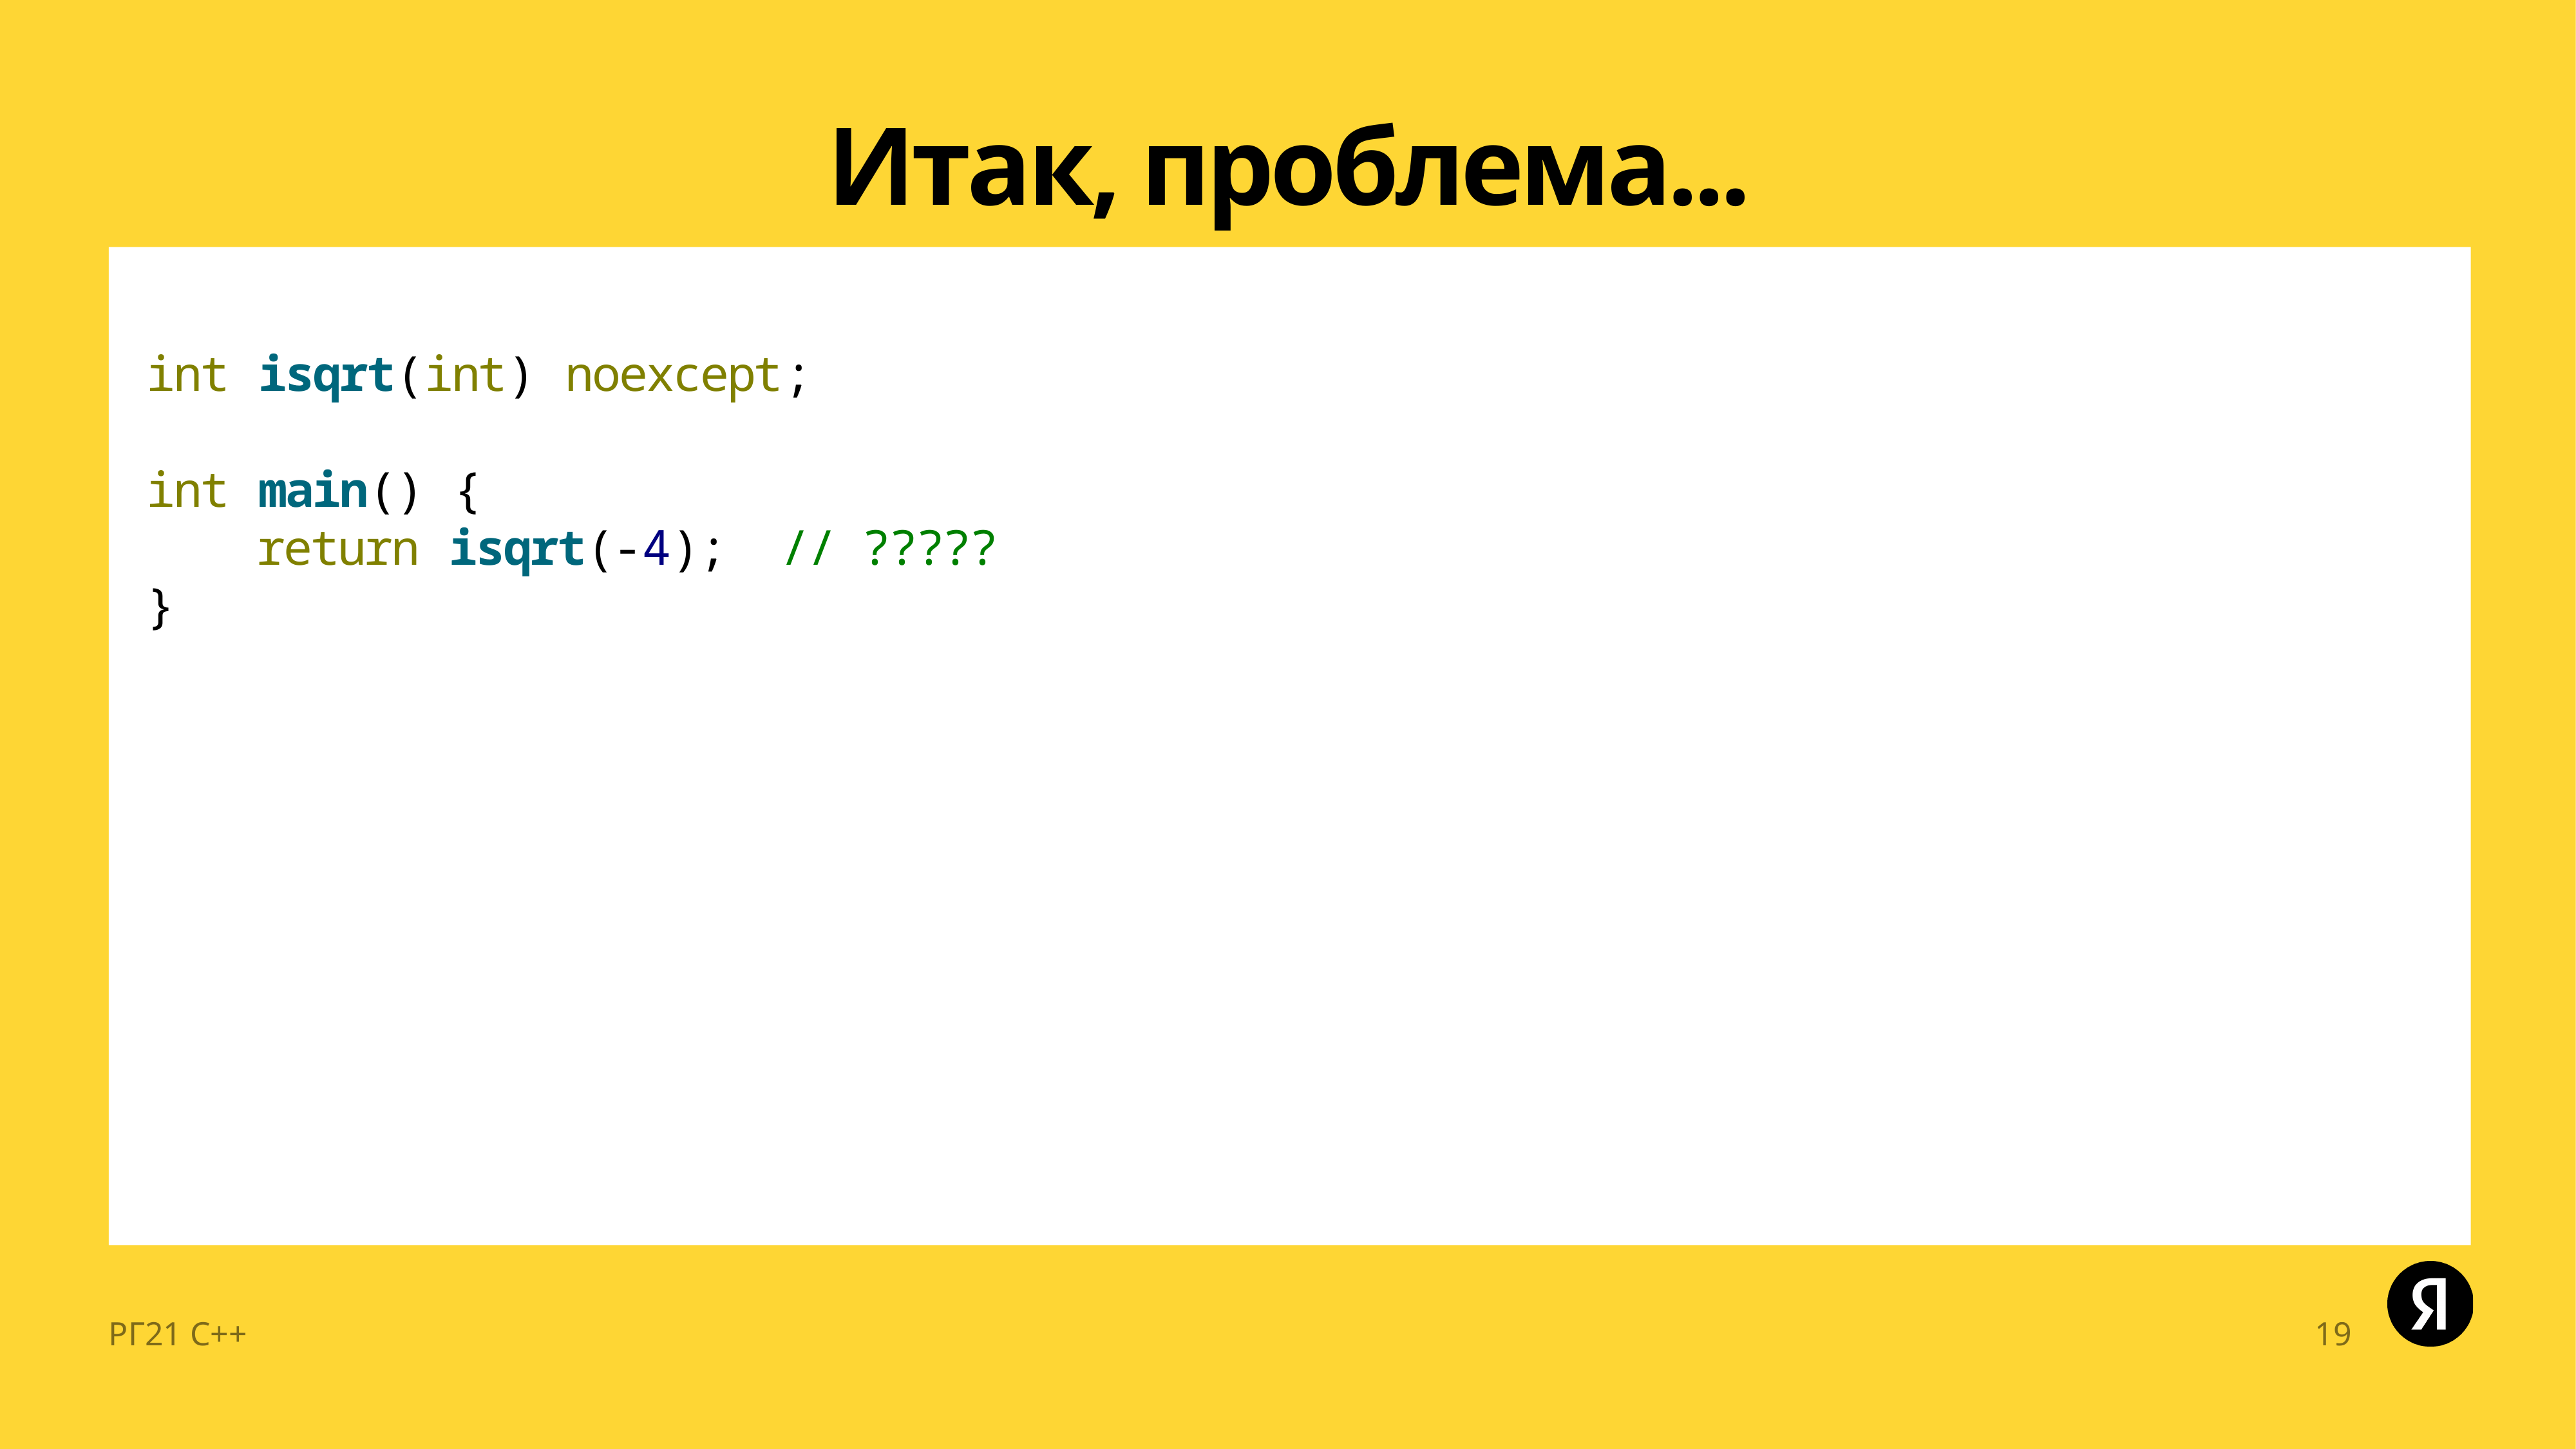

Итак, проблема...
# int isqrt(int) noexcept;
int main() {
 return isqrt(-4); // ?????
}
РГ21 C++
19